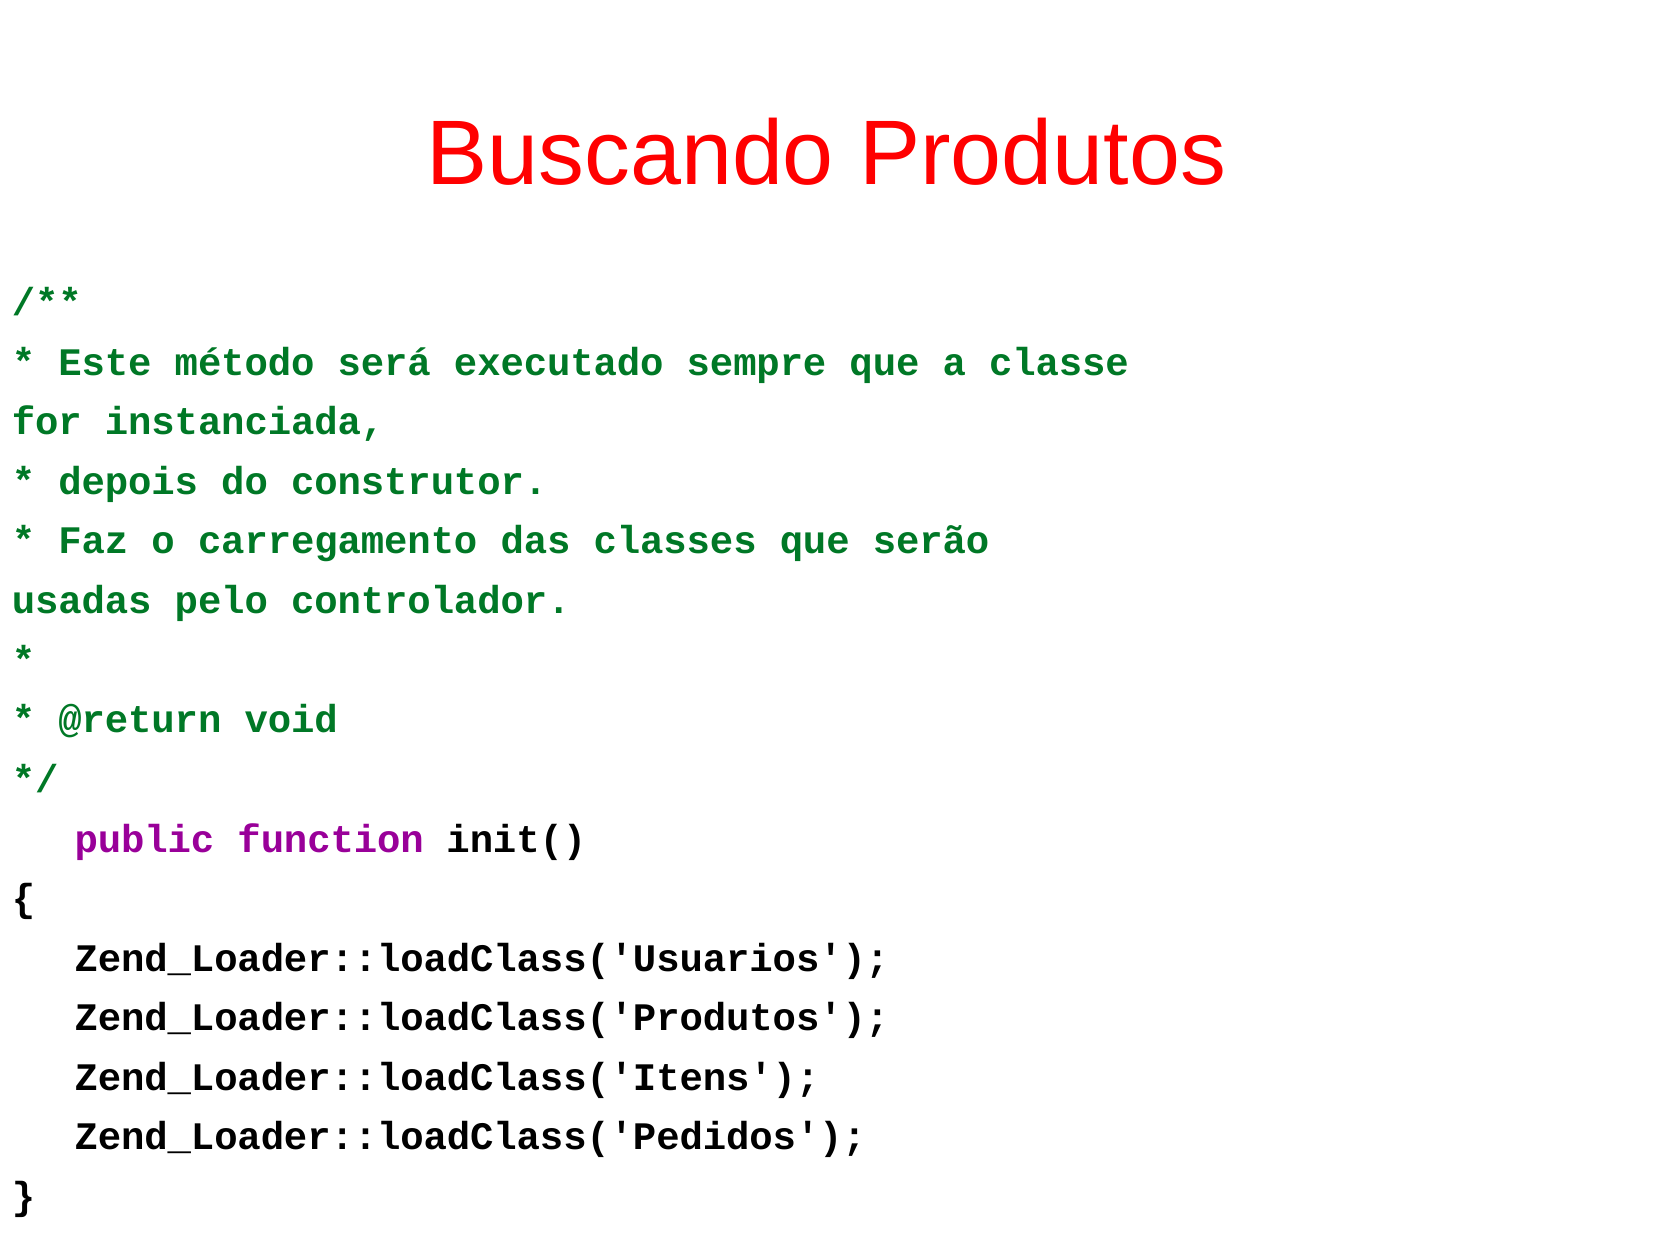

# Buscando Produtos
/**
* Este método será executado sempre que a classe
for instanciada,
* depois do construtor.
* Faz o carregamento das classes que serão
usadas pelo controlador.
*
* @return void
*/
 	public function init()
{
 		Zend_Loader::loadClass('Usuarios');
 		Zend_Loader::loadClass('Produtos');
 		Zend_Loader::loadClass('Itens');
 		Zend_Loader::loadClass('Pedidos');
}